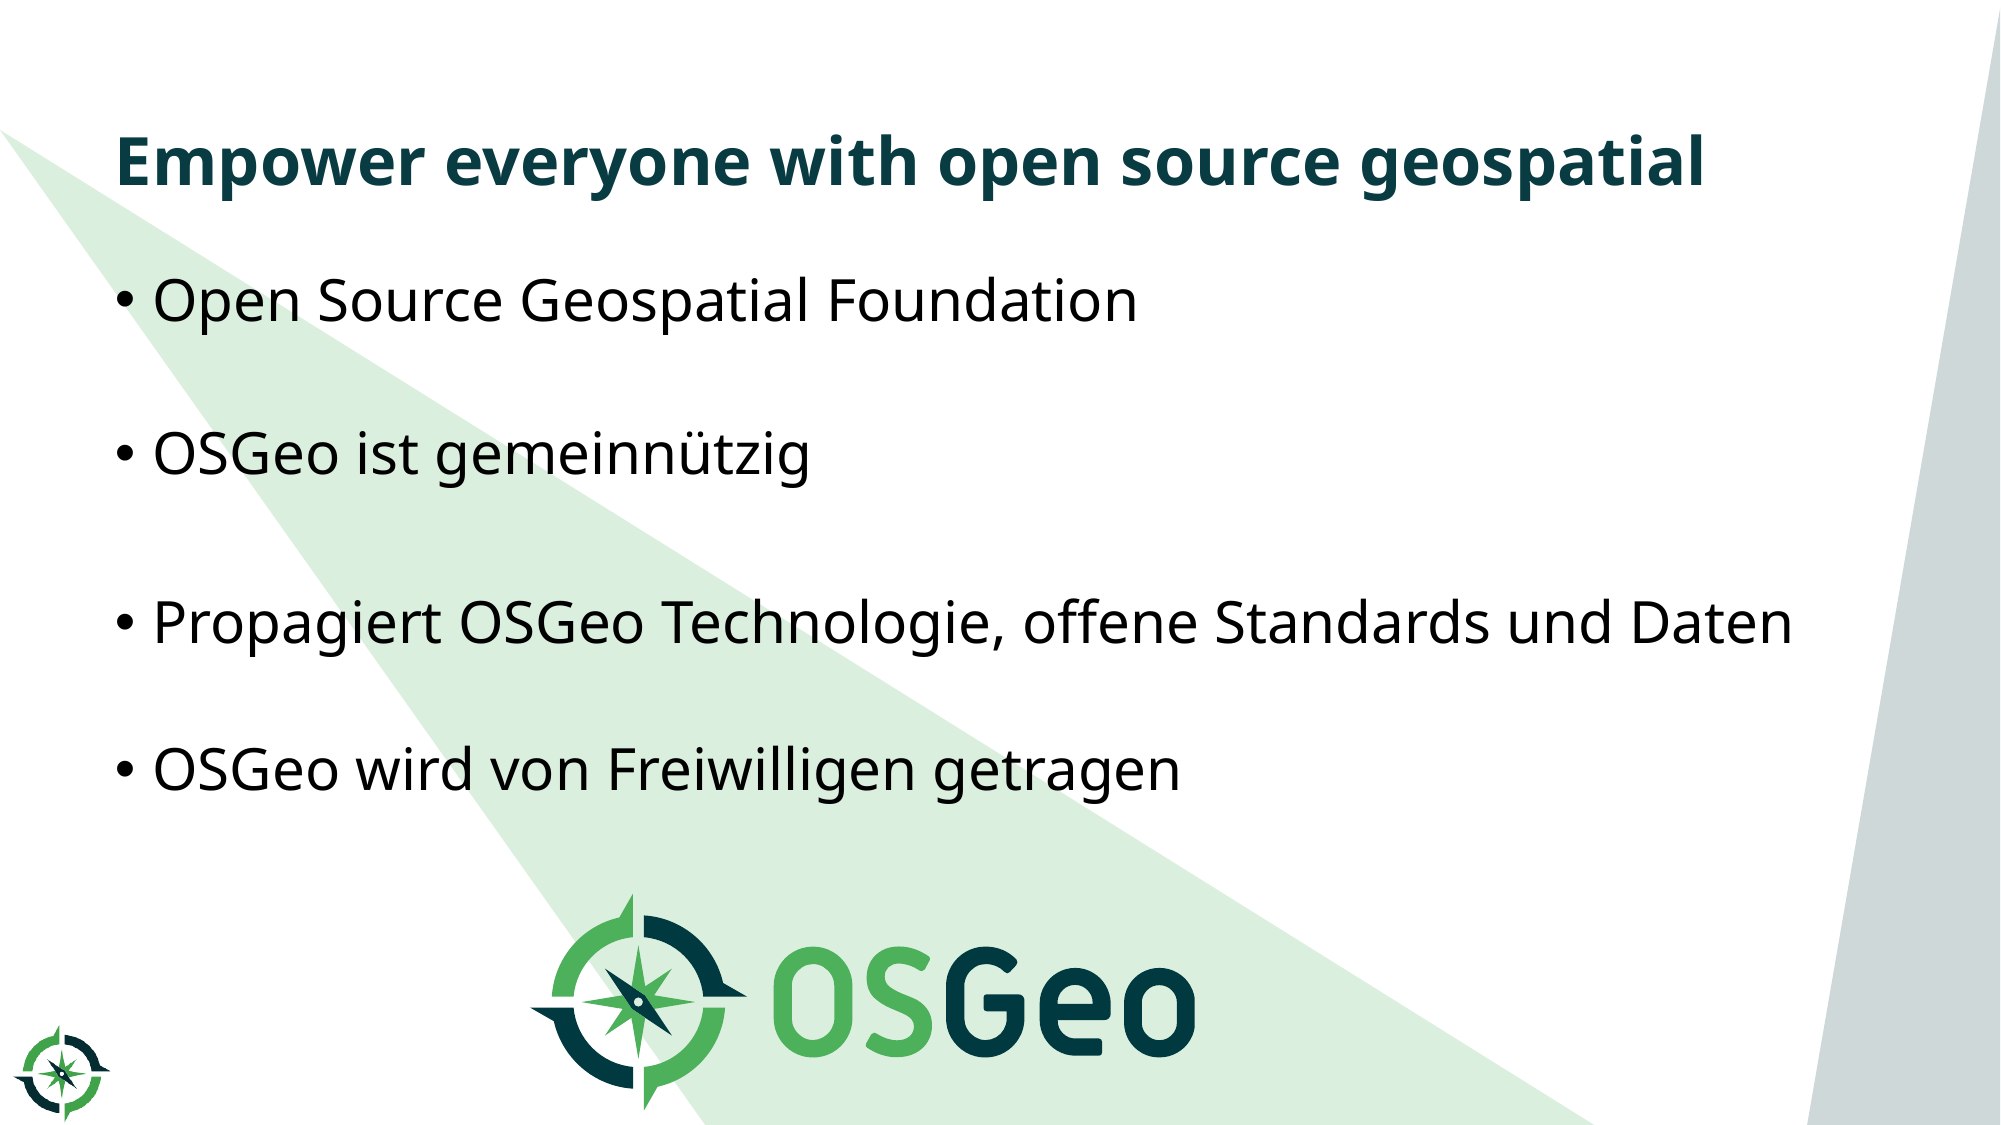

# Empower everyone with open source geospatial
Open Source Geospatial Foundation
OSGeo ist gemeinnützig
Propagiert OSGeo Technologie, offene Standards und Daten
OSGeo wird von Freiwilligen getragen